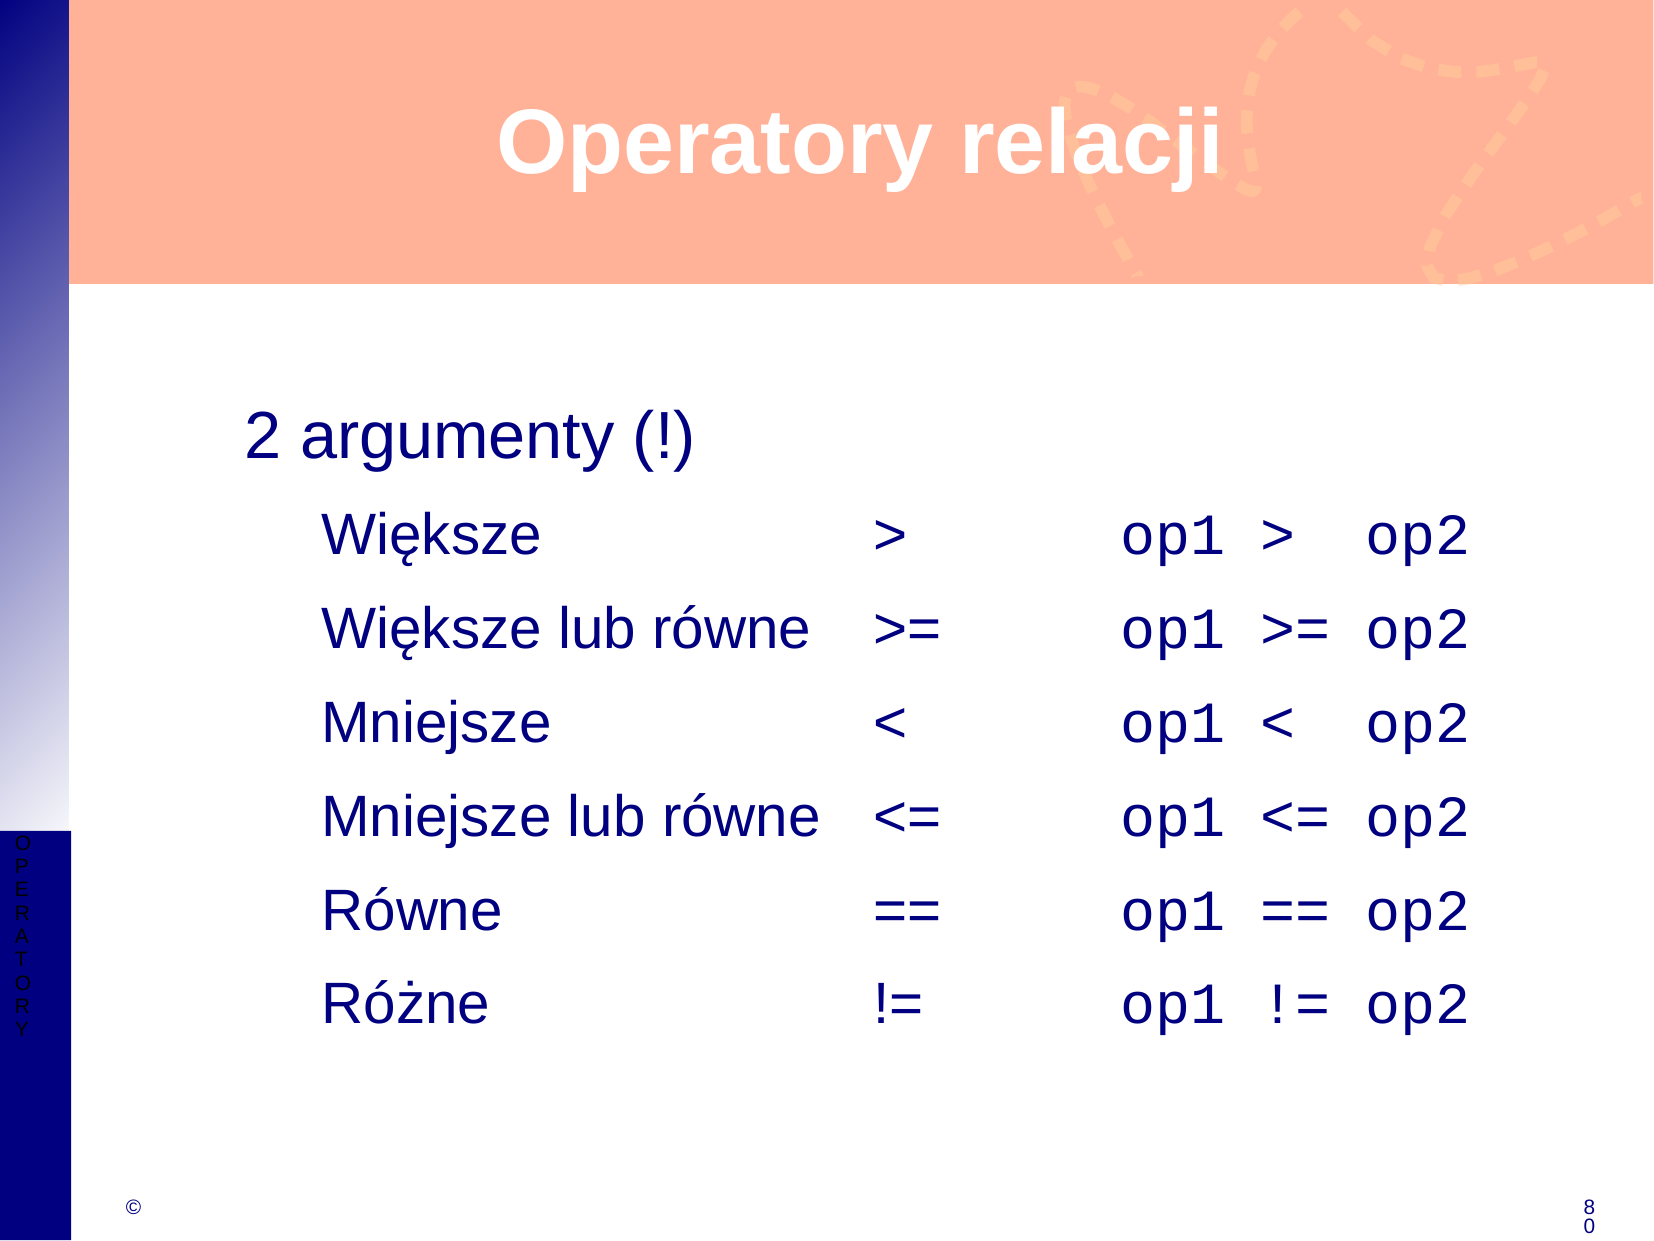

# Operatory relacji
2 argumenty (!)
Większe	>	op1 > op2
Większe lub równe	>=	op1 >= op2
Mniejsze	<	op1 < op2
Mniejsze lub równe	<=	op1 <= op2
Równe	==	op1 == op2
Różne	!=	op1 != op2
O
P
E
R
A
T
O
R
Y